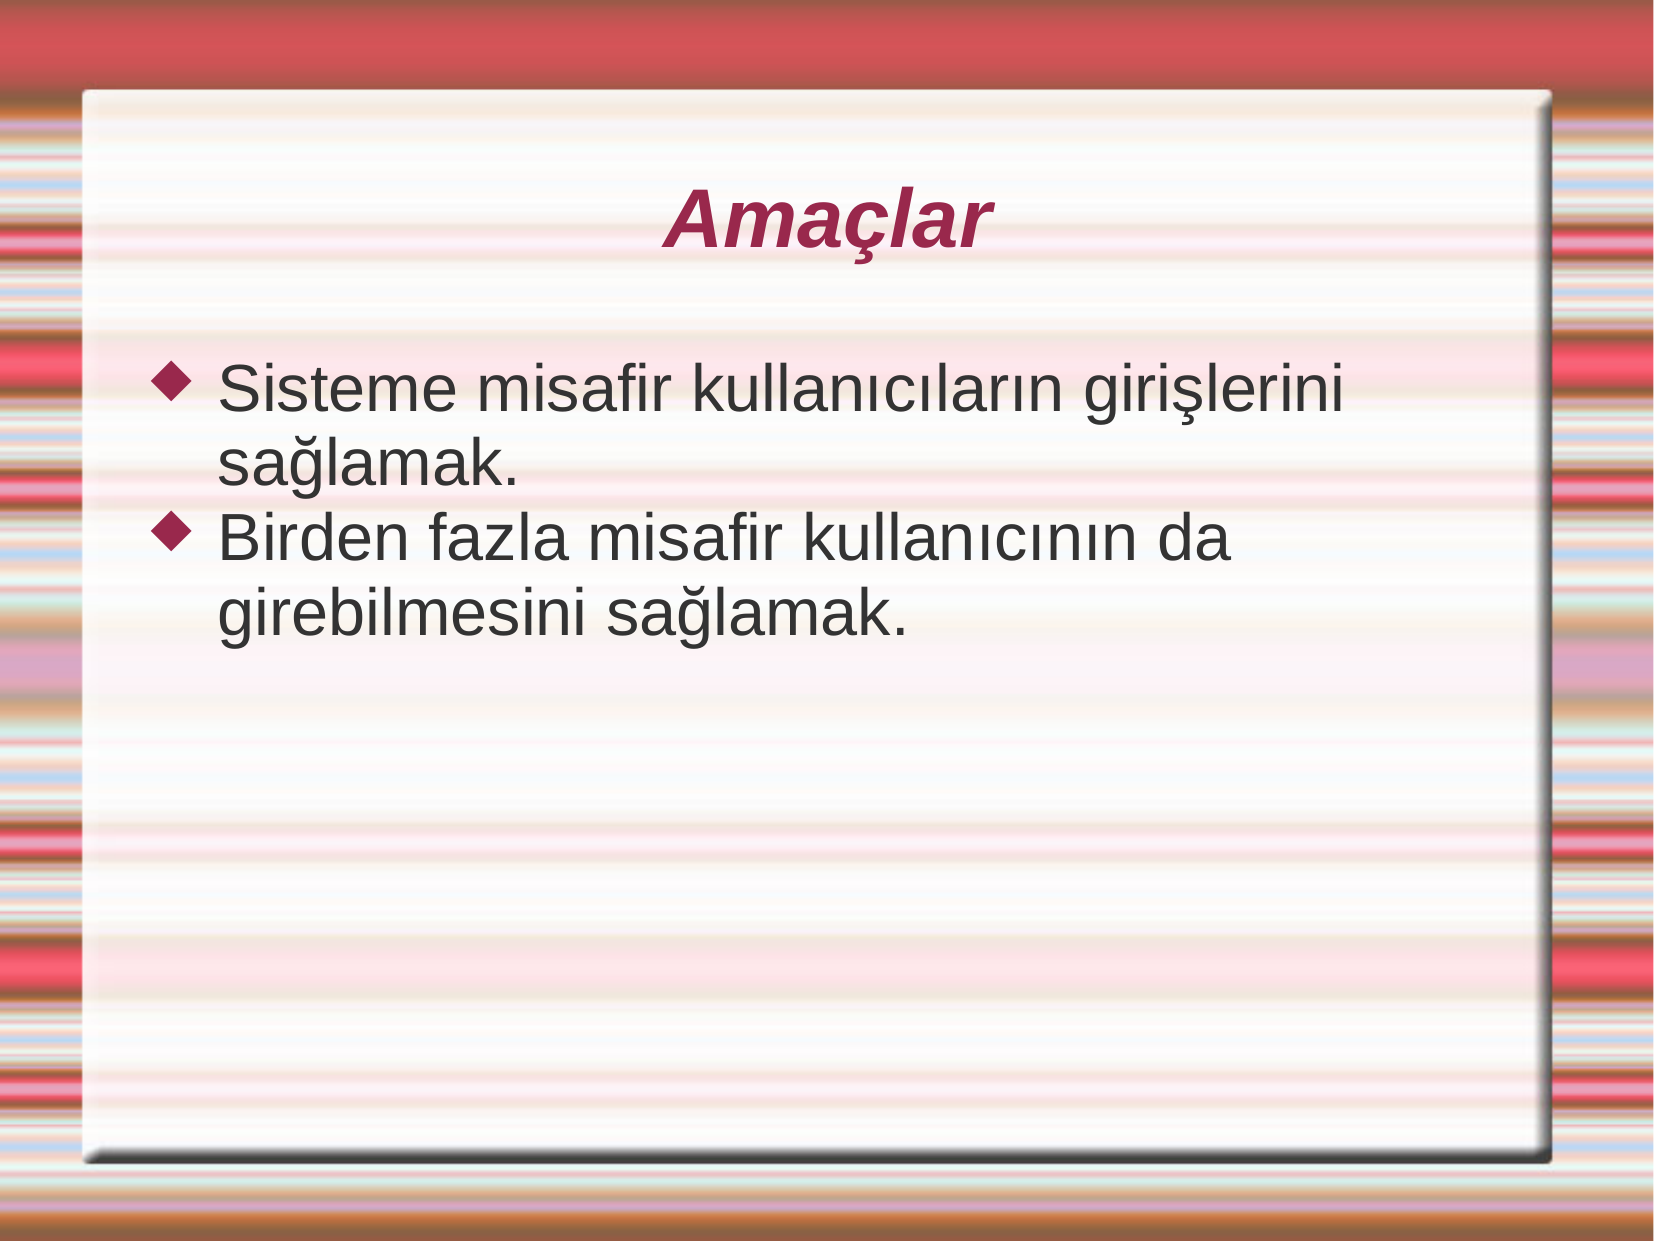

# Amaçlar
Sisteme misafir kullanıcıların girişlerini sağlamak.
Birden fazla misafir kullanıcının da girebilmesini sağlamak.